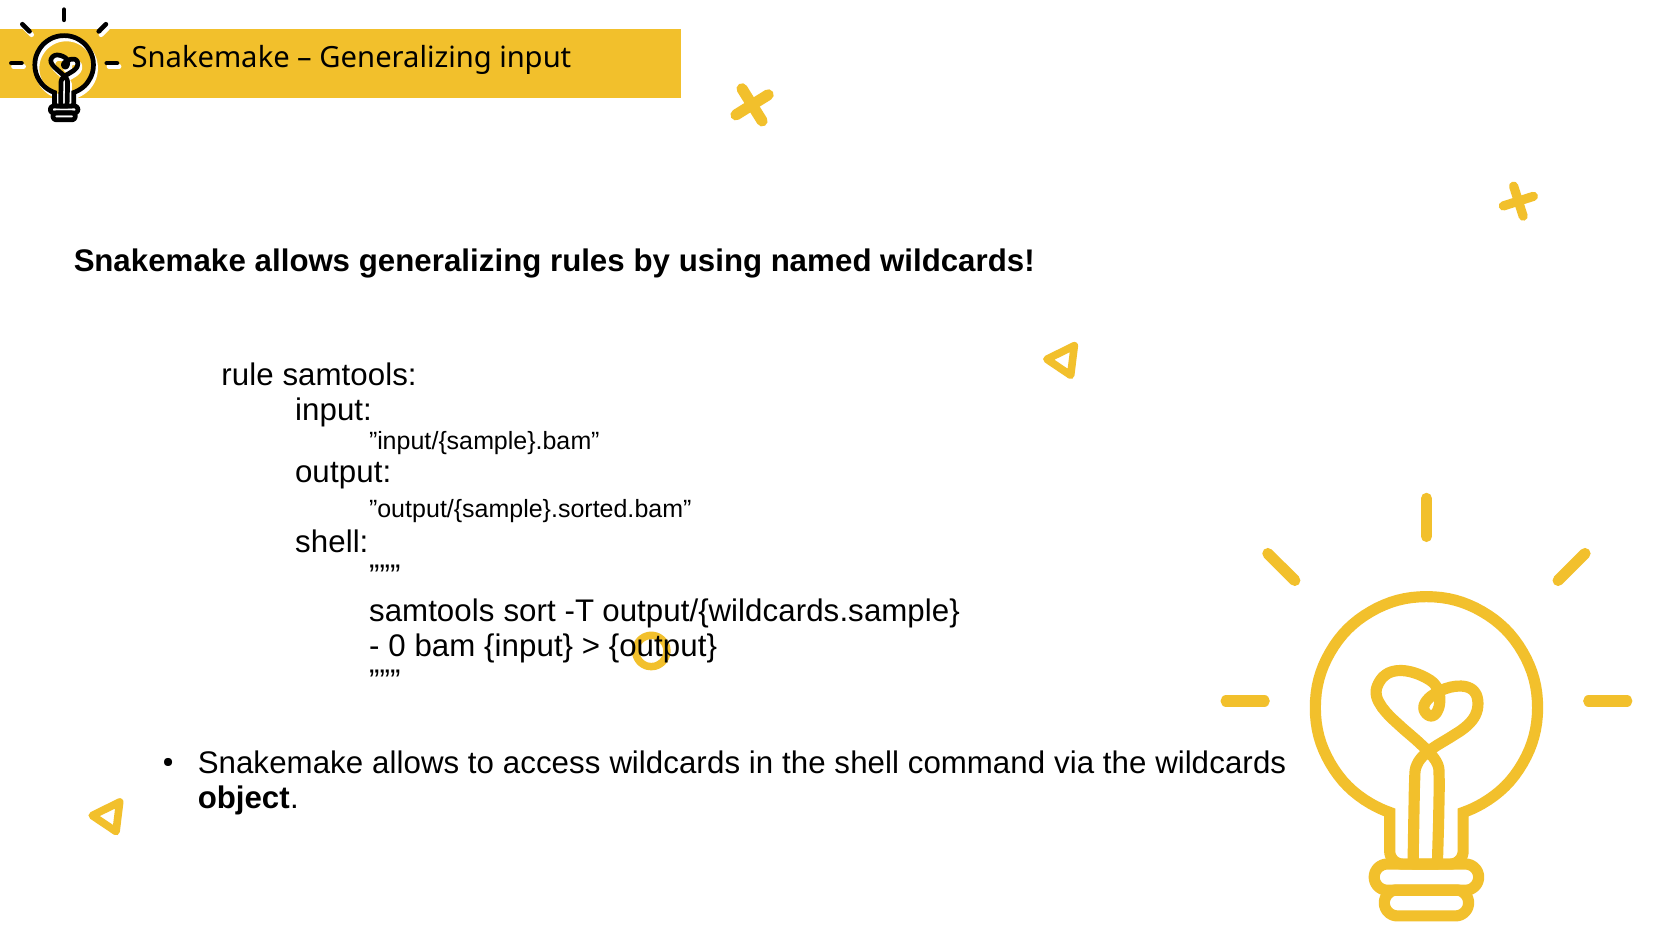

# Snakemake – Generalizing input
Snakemake allows generalizing rules by using named wildcards!
rule samtools:
	input:
		”input/{sample}.bam”
	output:
		”output/{sample}.sorted.bam”
	shell:
		”””
		samtools sort -T output/{wildcards.sample}
		- 0 bam {input} > {output}
		”””
Snakemake allows to access wildcards in the shell command via the wildcards object.